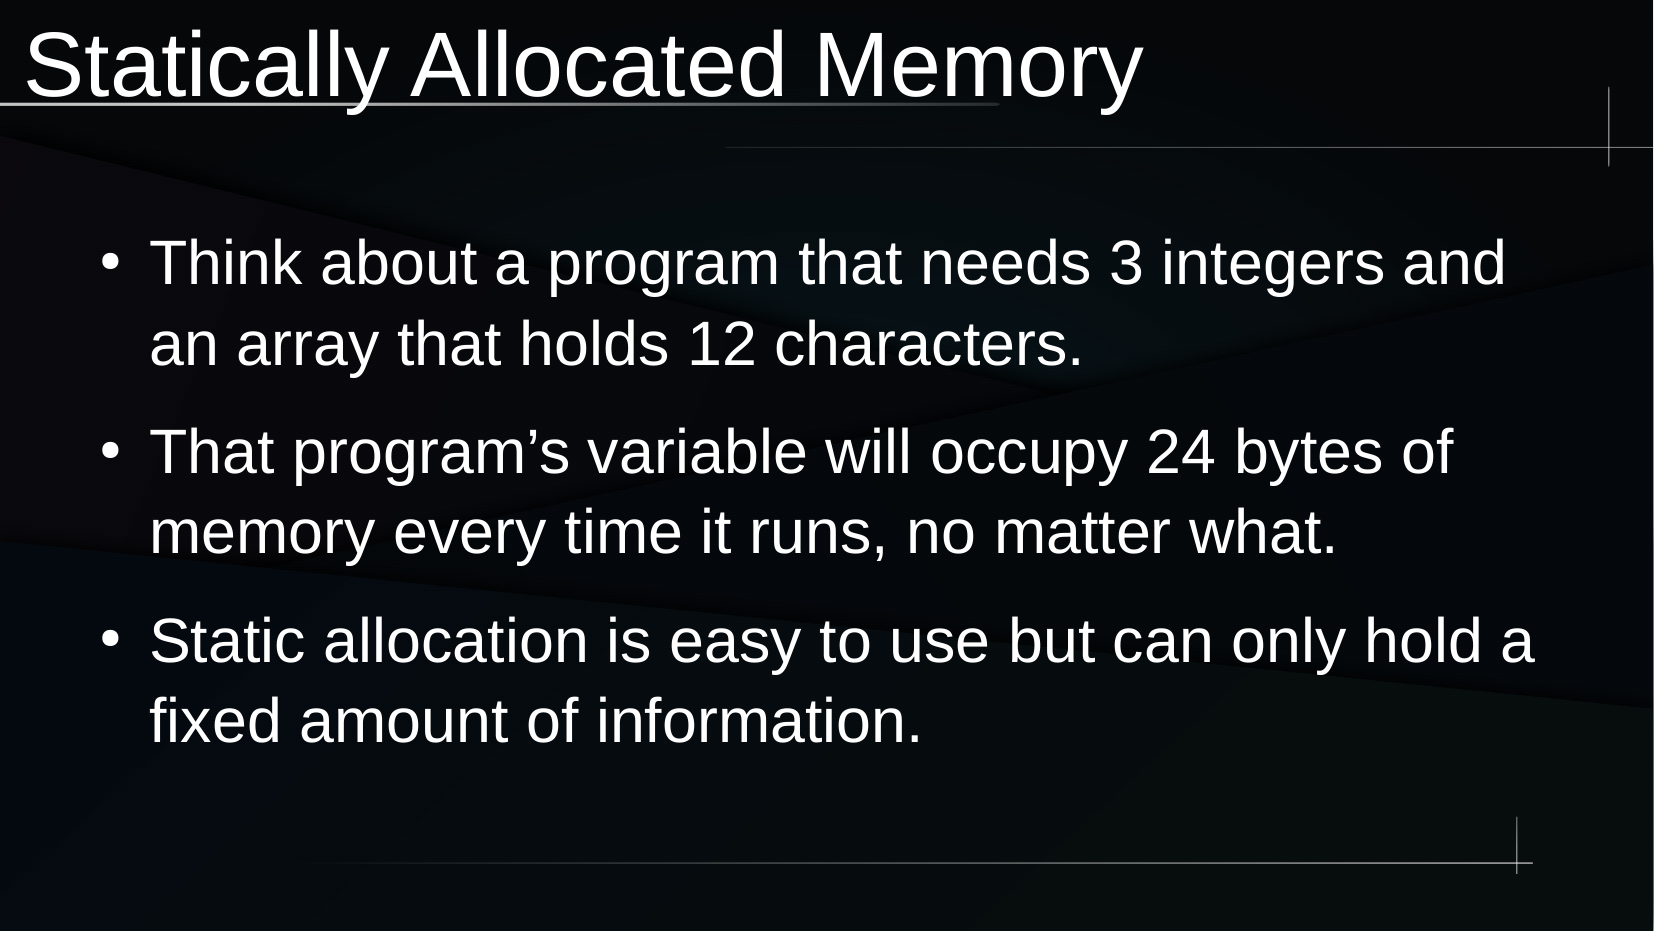

# Statically Allocated Memory
Think about a program that needs 3 integers and an array that holds 12 characters.
That program’s variable will occupy 24 bytes of memory every time it runs, no matter what.
Static allocation is easy to use but can only hold a fixed amount of information.